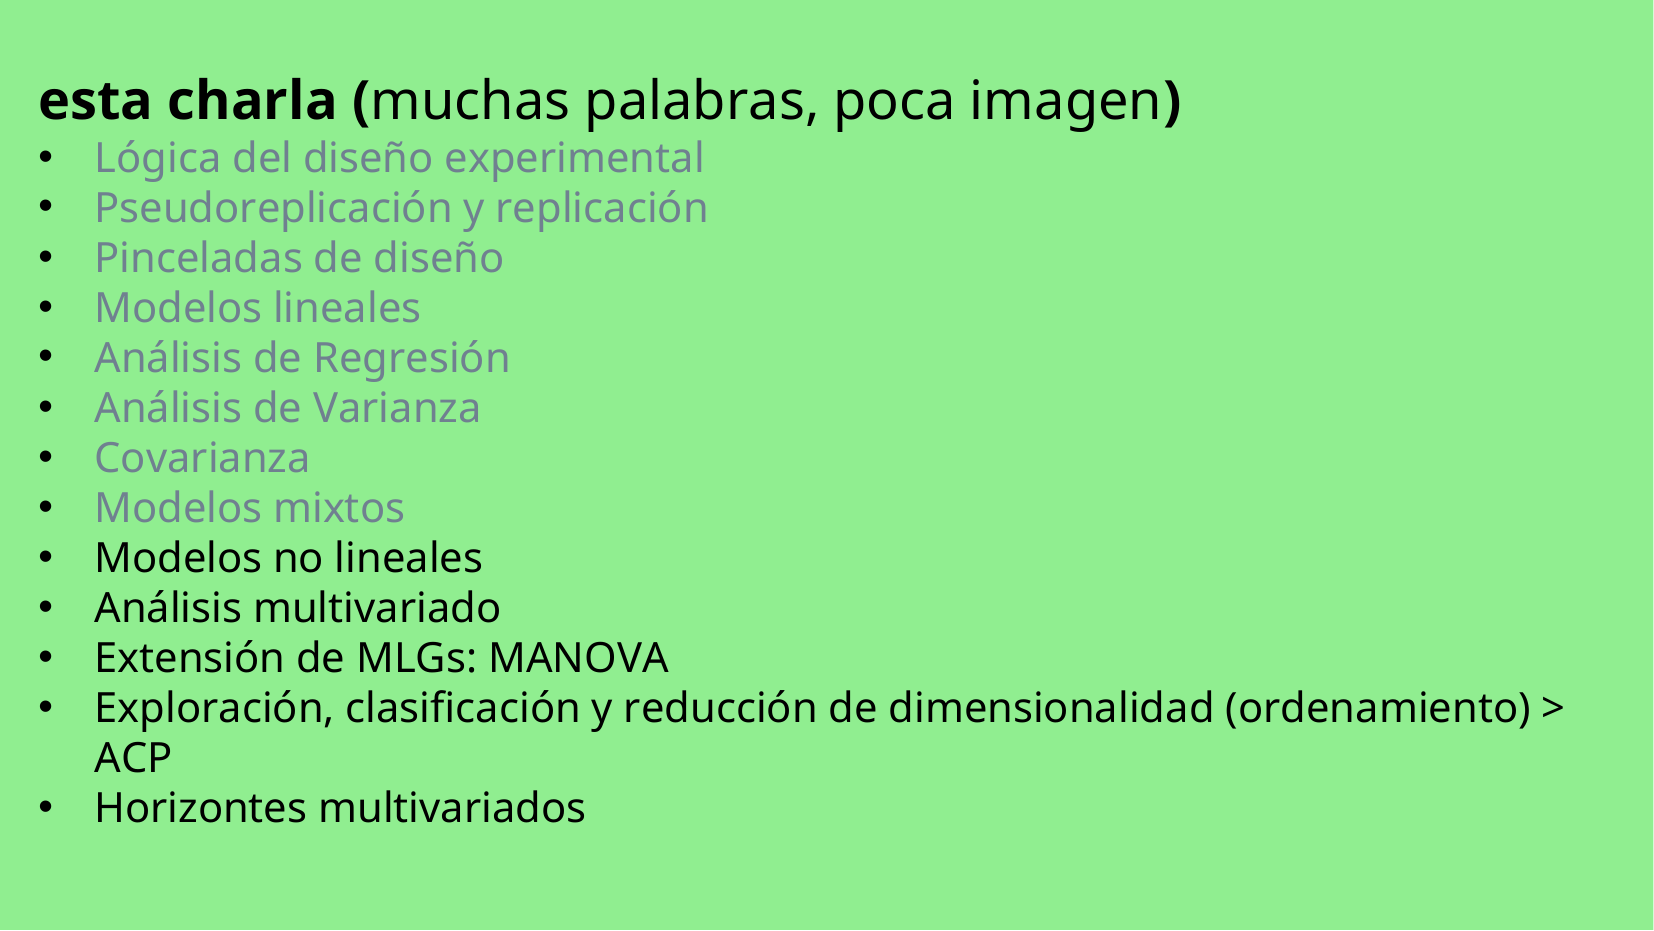

esta charla (muchas palabras, poca imagen)
Lógica del diseño experimental
Pseudoreplicación y replicación
Pinceladas de diseño
Modelos lineales
Análisis de Regresión
Análisis de Varianza
Covarianza
Modelos mixtos
Modelos no lineales
Análisis multivariado
Extensión de MLGs: MANOVA
Exploración, clasificación y reducción de dimensionalidad (ordenamiento) > ACP
Horizontes multivariados